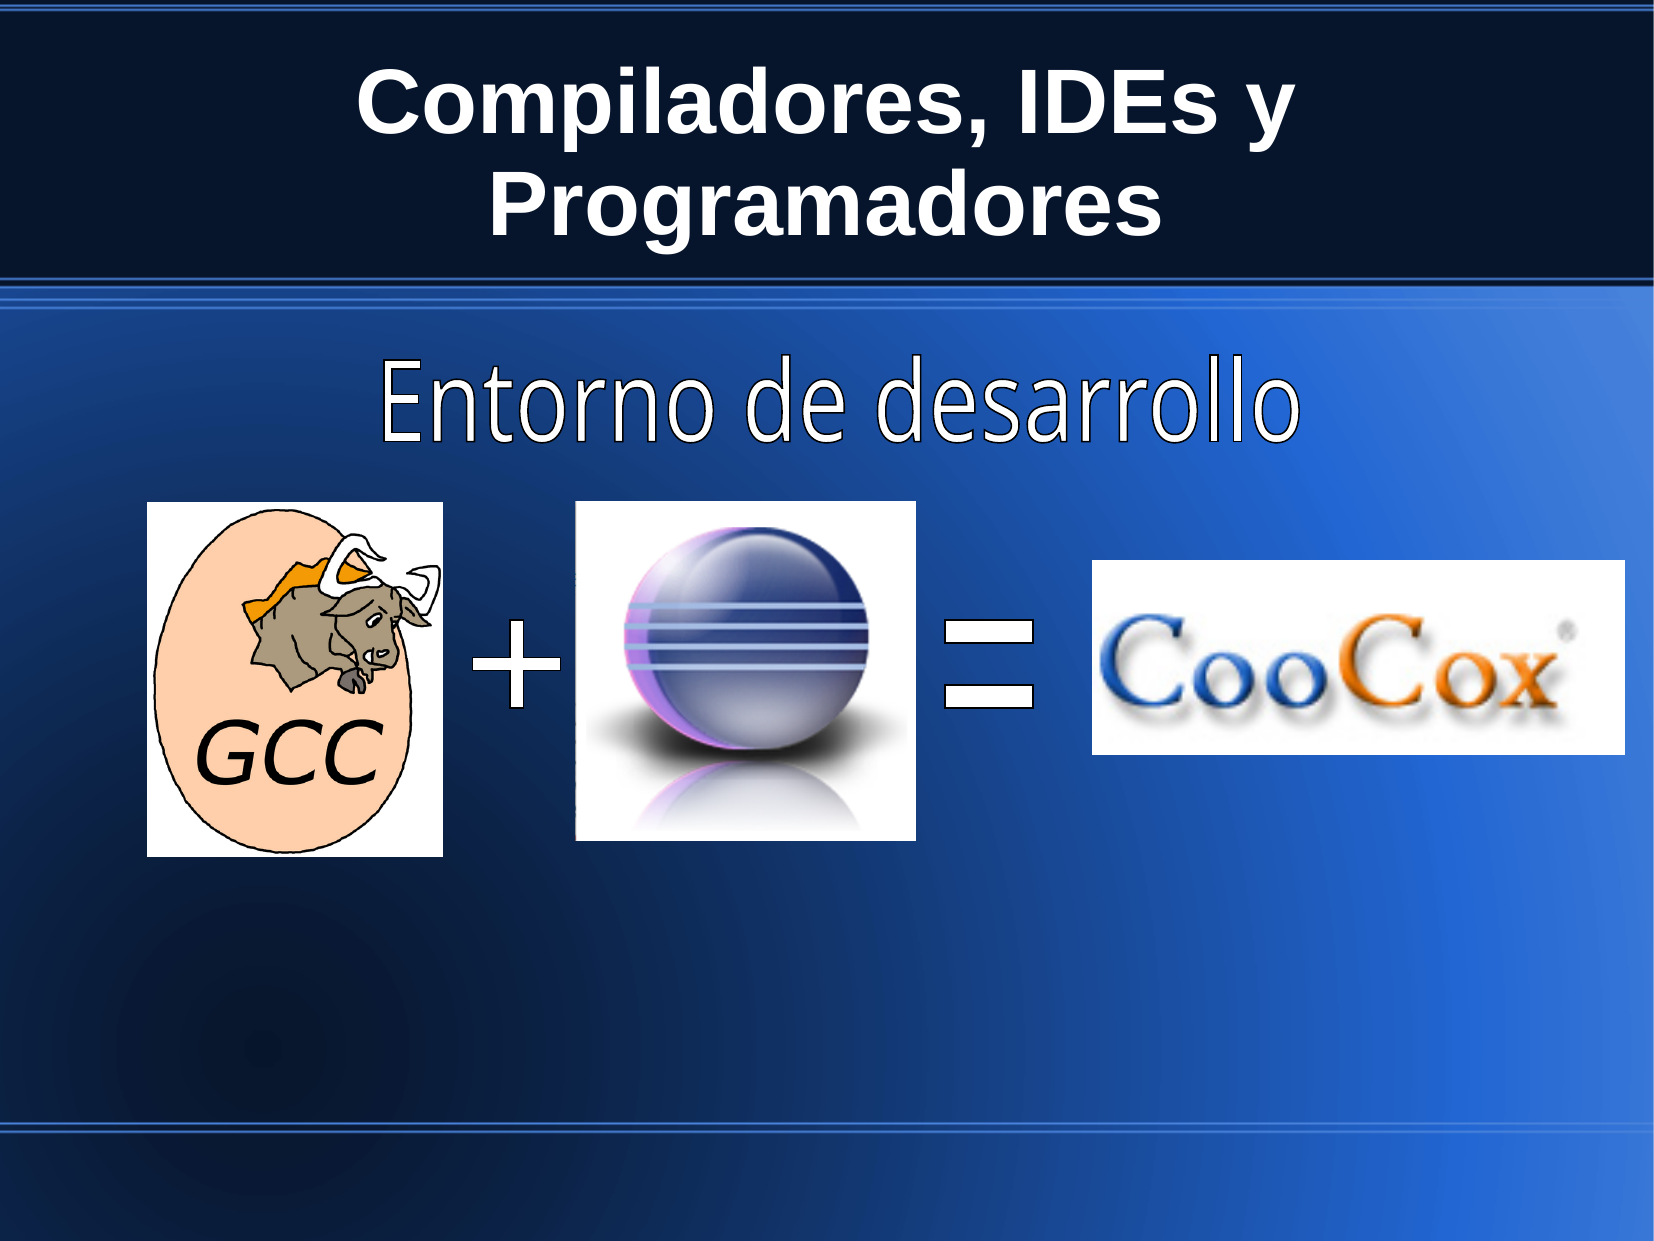

# Compiladores, IDEs y Programadores
Entorno de desarrollo
+
=